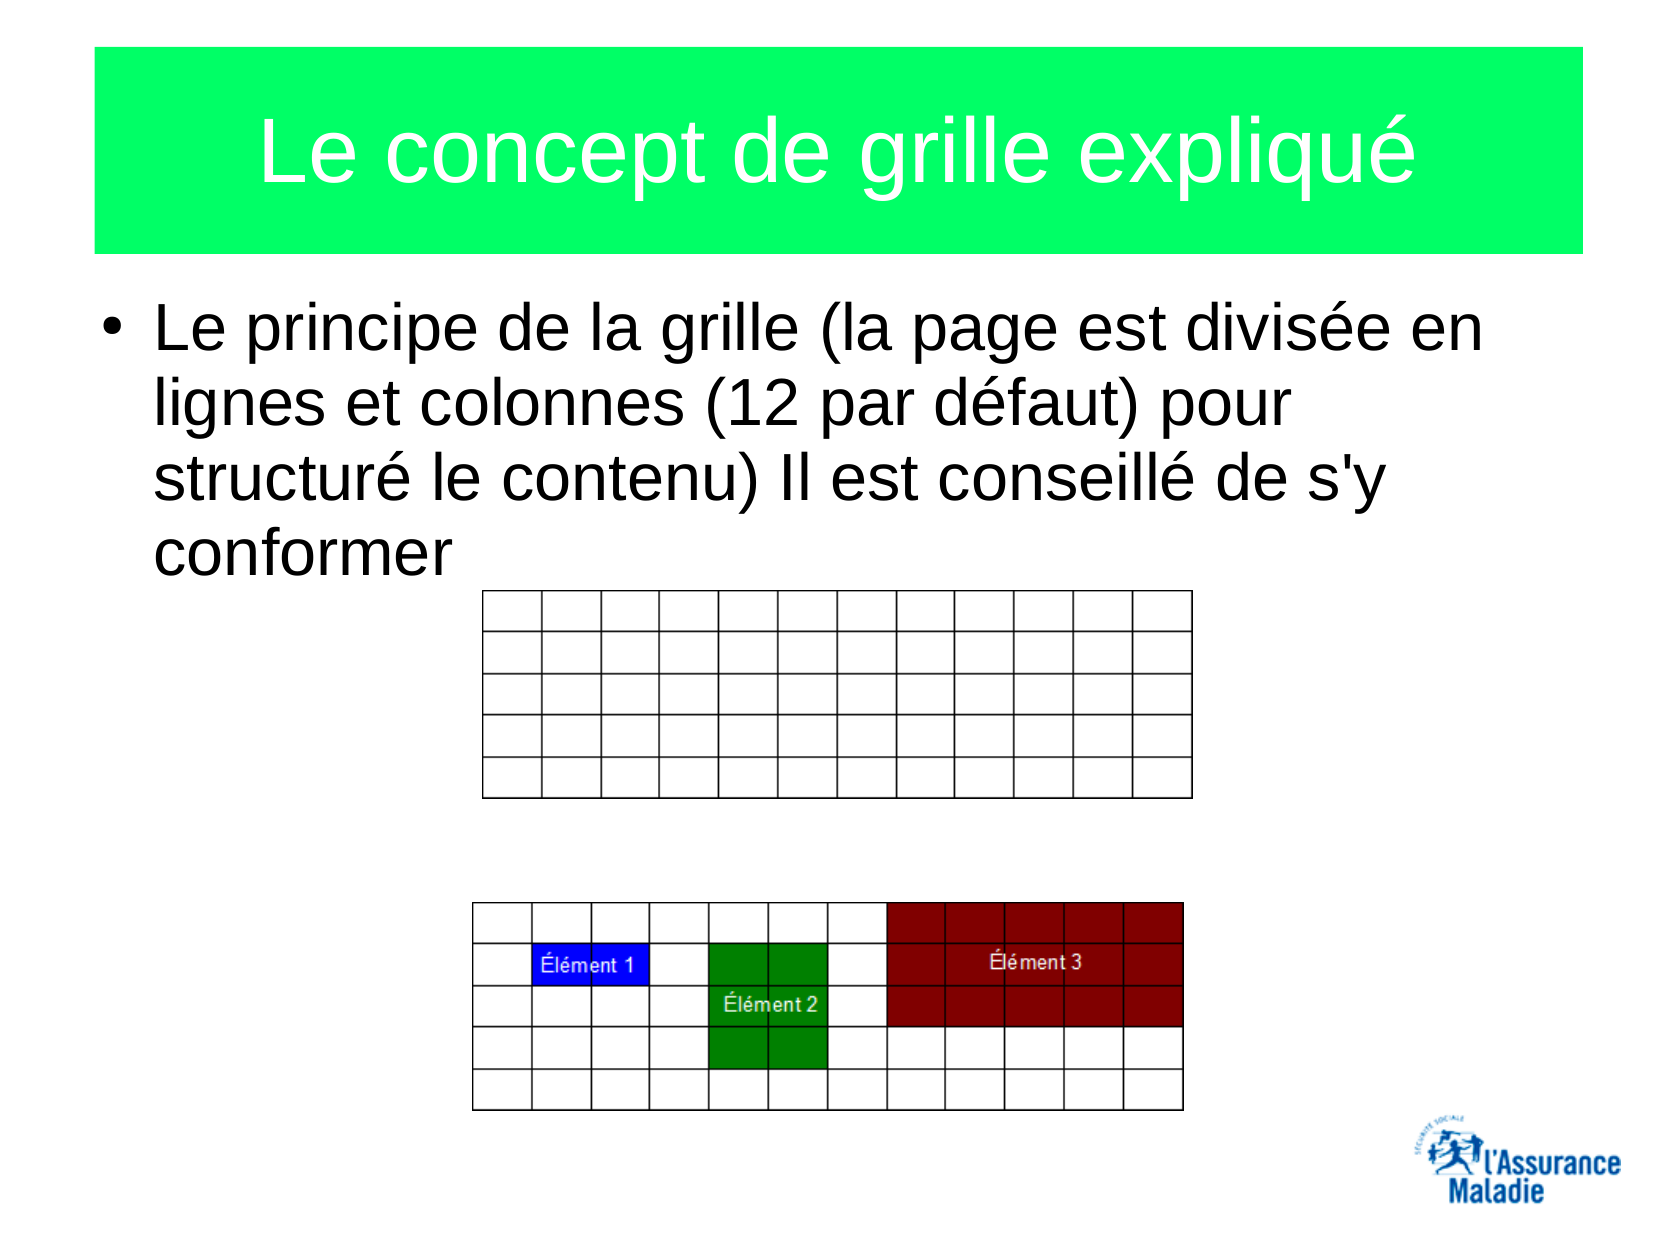

Le concept de grille expliqué
# Le principe de la grille (la page est divisée en lignes et colonnes (12 par défaut) pour structuré le contenu) Il est conseillé de s'y conformer